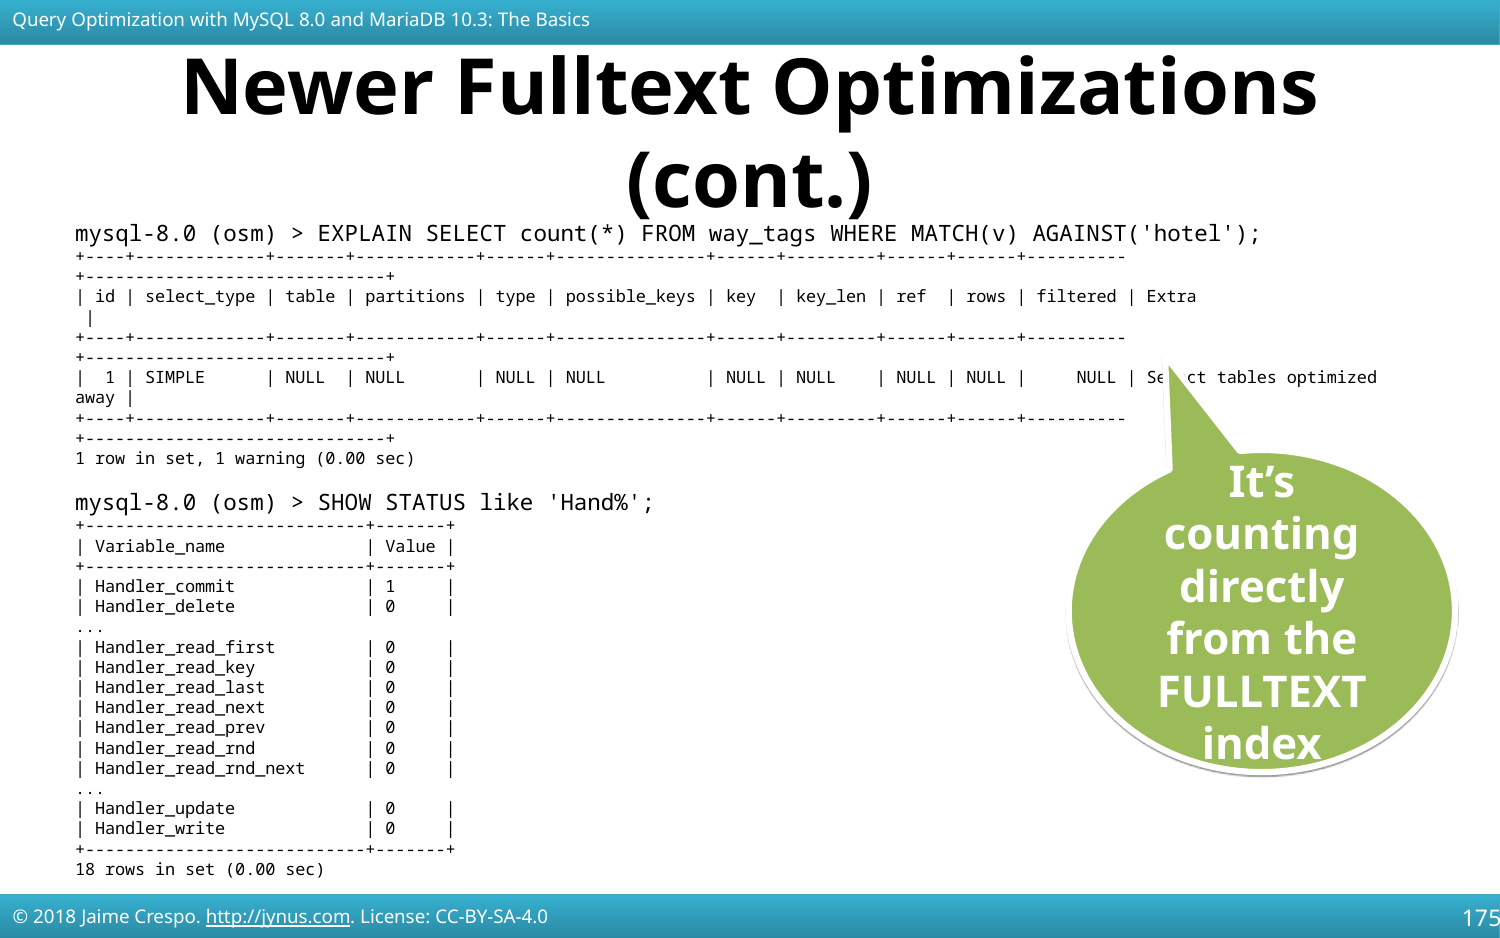

# Newer Fulltext Optimizations (cont.)
mysql-8.0 (osm) > EXPLAIN SELECT count(*) FROM way_tags WHERE MATCH(v) AGAINST('hotel');
+----+-------------+-------+------------+------+---------------+------+---------+------+------+----------+------------------------------+
| id | select_type | table | partitions | type | possible_keys | key | key_len | ref | rows | filtered | Extra |
+----+-------------+-------+------------+------+---------------+------+---------+------+------+----------+------------------------------+
| 1 | SIMPLE | NULL | NULL | NULL | NULL | NULL | NULL | NULL | NULL | NULL | Select tables optimized away |
+----+-------------+-------+------------+------+---------------+------+---------+------+------+----------+------------------------------+
1 row in set, 1 warning (0.00 sec)
mysql-8.0 (osm) > SHOW STATUS like 'Hand%';
+----------------------------+-------+
| Variable_name | Value |
+----------------------------+-------+
| Handler_commit | 1 |
| Handler_delete | 0 |
...
| Handler_read_first | 0 |
| Handler_read_key | 0 |
| Handler_read_last | 0 |
| Handler_read_next | 0 |
| Handler_read_prev | 0 |
| Handler_read_rnd | 0 |
| Handler_read_rnd_next | 0 |
...
| Handler_update | 0 |
| Handler_write | 0 |
+----------------------------+-------+
18 rows in set (0.00 sec)
It’s counting directly from the FULLTEXT index